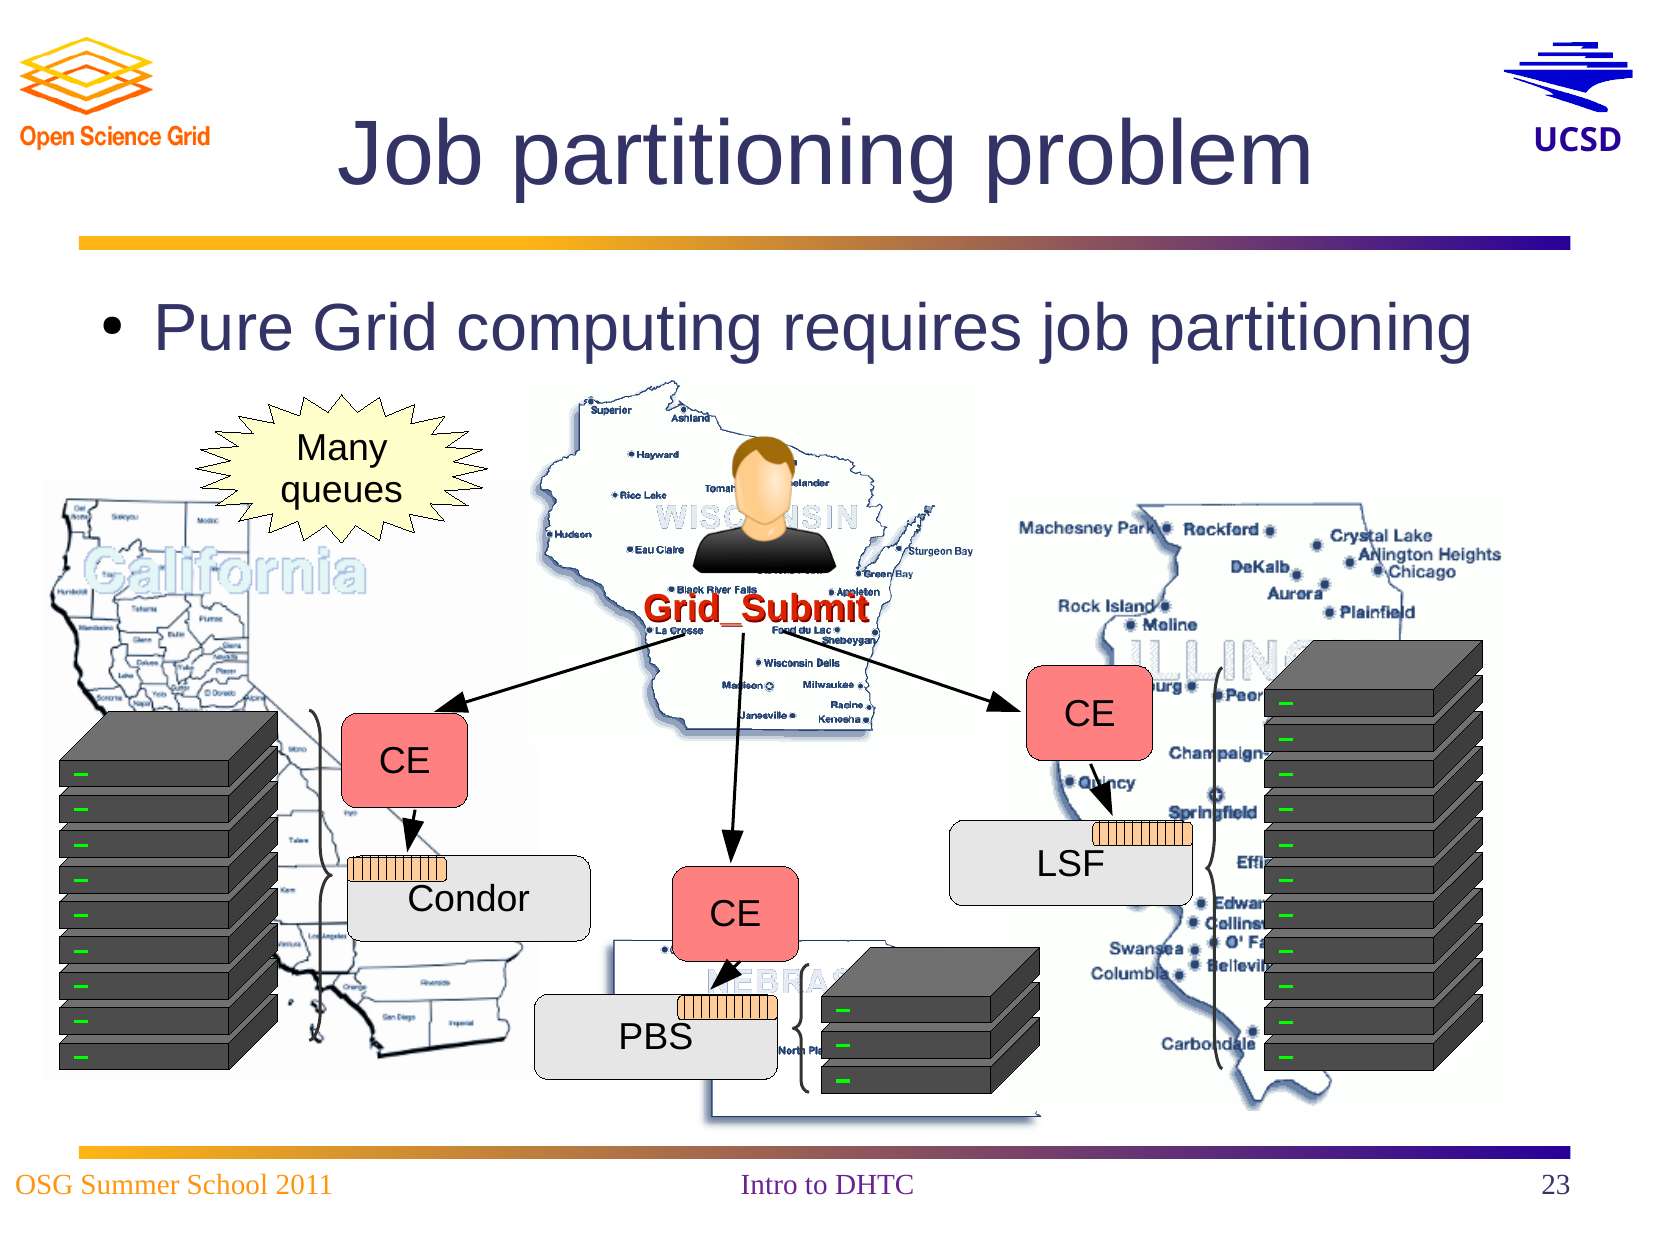

# Job partitioning problem
Pure Grid computing requires job partitioning
Many
queues
Grid_Submit
Grid_Submit
CE
CE
LSF
Condor
CE
PBS
OSG Summer School 2011
Intro to DHTC
23